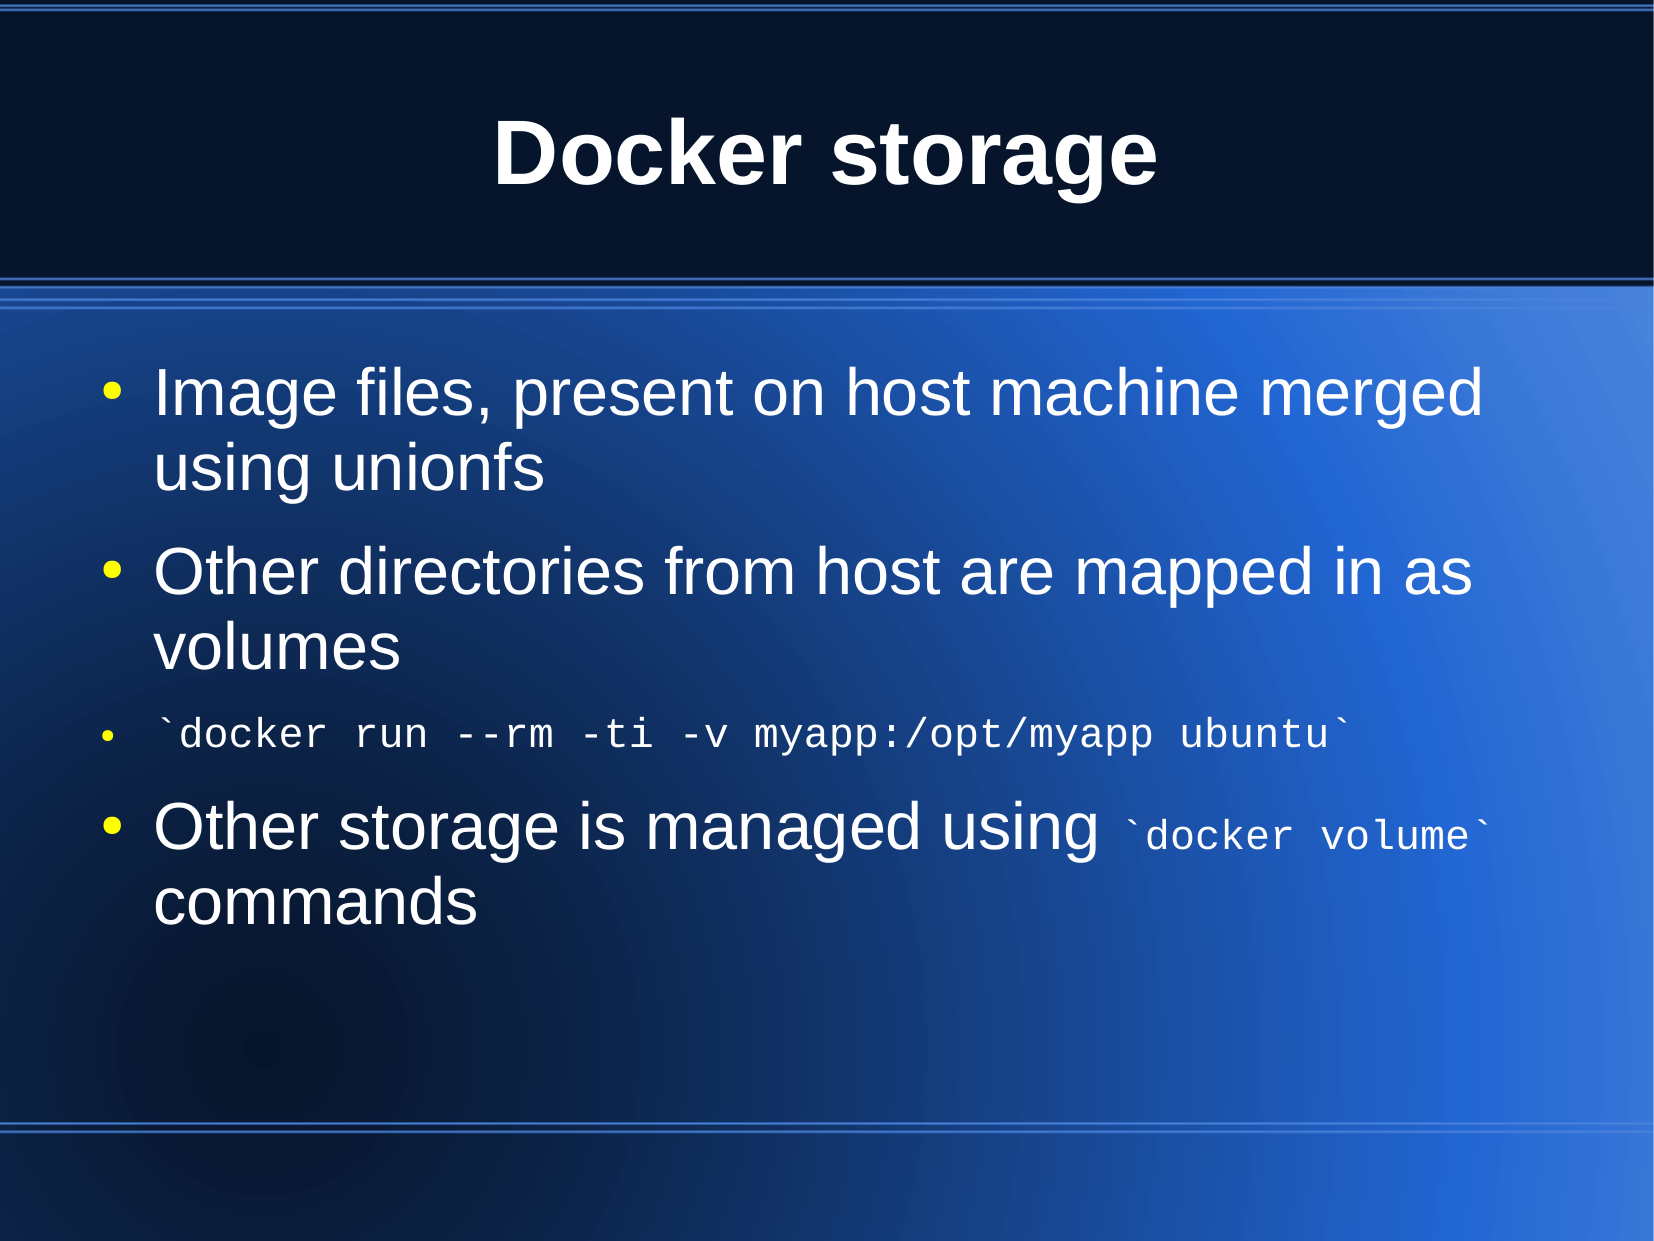

# Docker storage
Image files, present on host machine merged using unionfs
Other directories from host are mapped in as volumes
`docker run --rm -ti -v myapp:/opt/myapp ubuntu`
Other storage is managed using `docker volume` commands